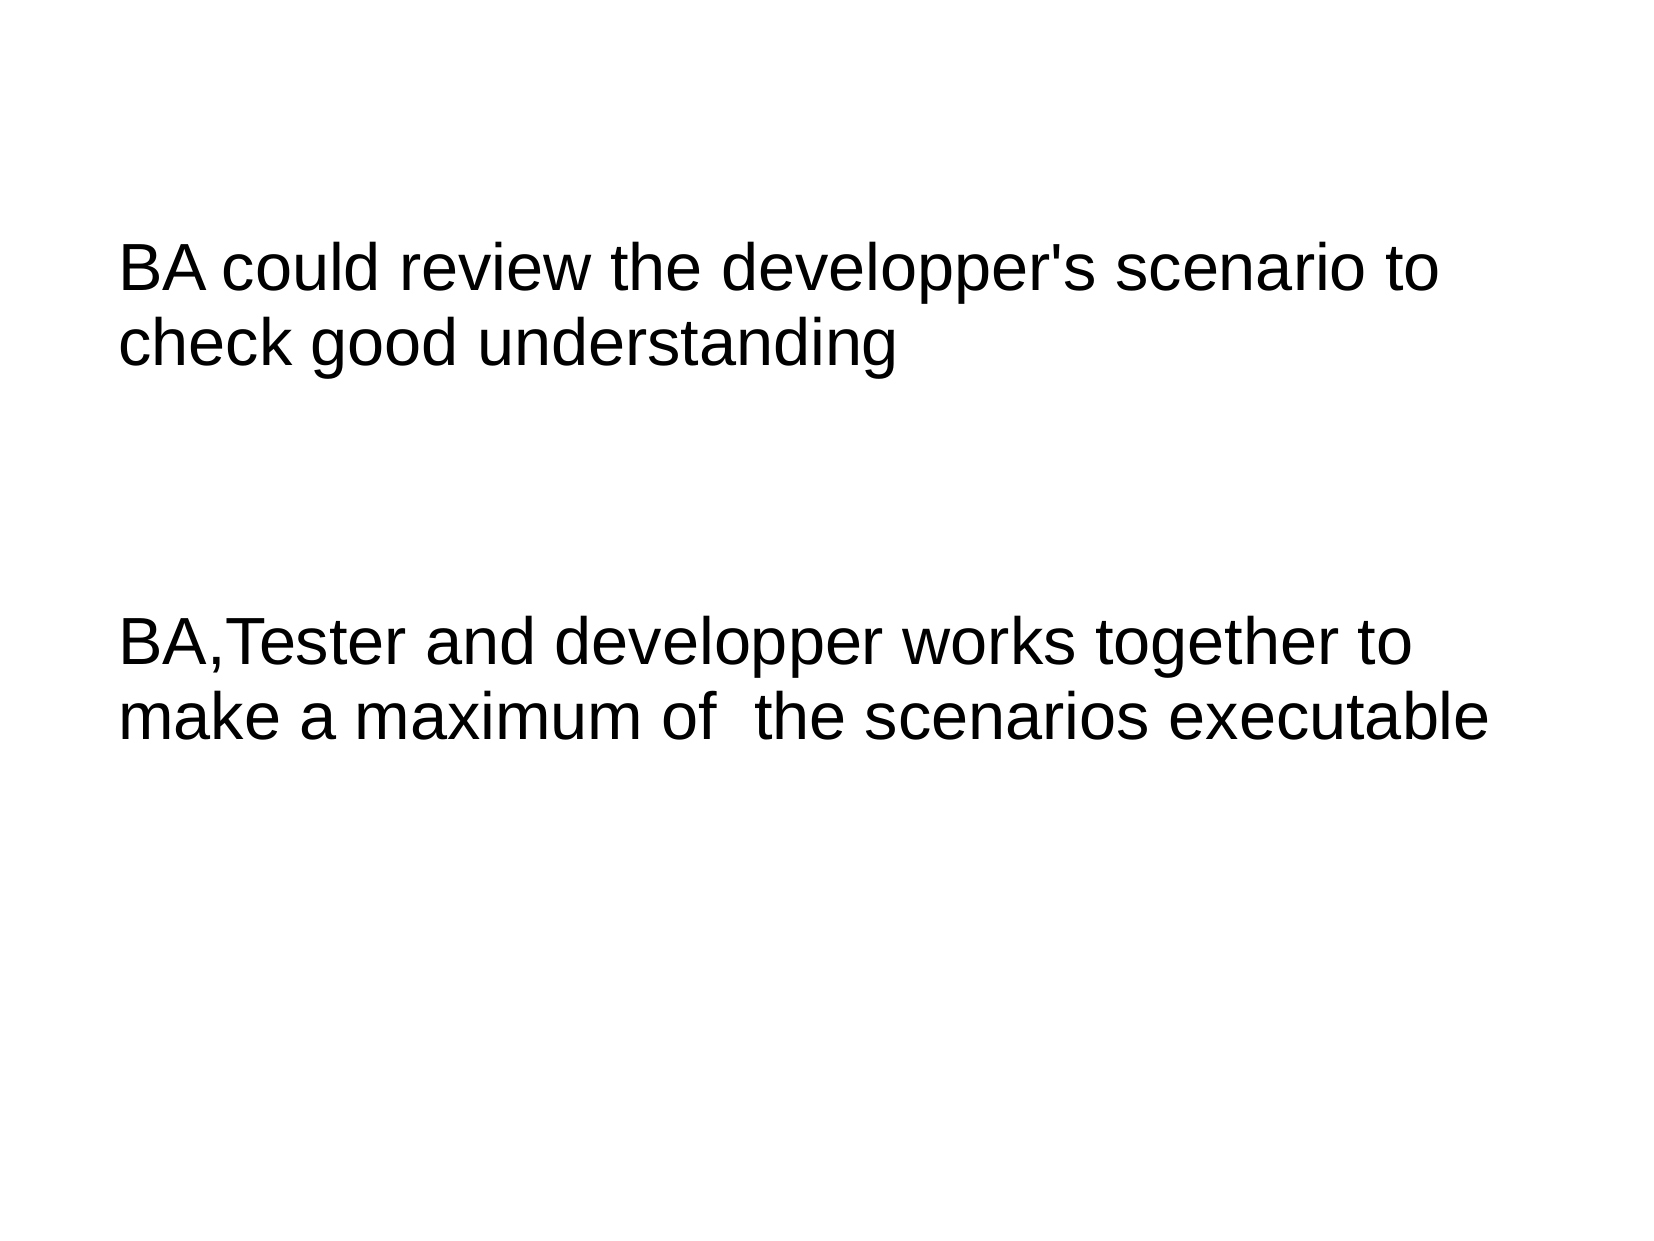

# BA could review the developper's scenario to check good understanding
BA,Tester and developper works together to make a maximum of the scenarios executable